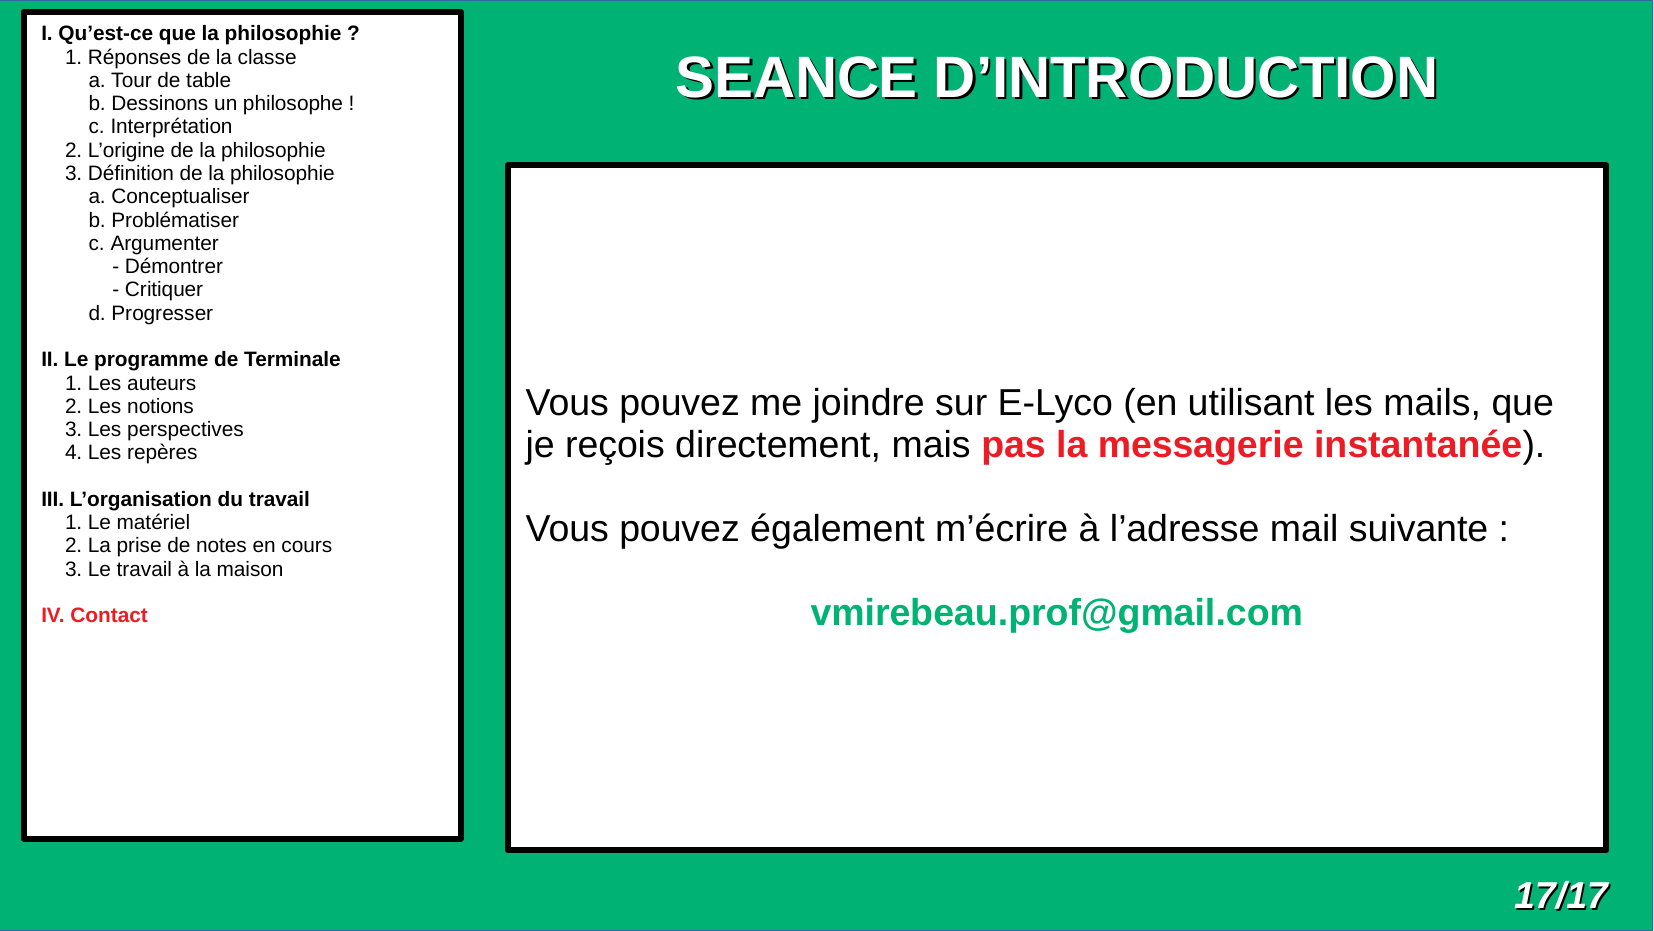

SEANCE D’INTRODUCTION
I. Qu’est-ce que la philosophie ?
	1. Réponses de la classe
		a. Tour de table
		b. Dessinons un philosophe !
		c. Interprétation
	2. L’origine de la philosophie
	3. Définition de la philosophie
		a. Conceptualiser
		b. Problématiser
		c. Argumenter
			- Démontrer
			- Critiquer
		d. Progresser
II. Le programme de Terminale
	1. Les auteurs
	2. Les notions
	3. Les perspectives
	4. Les repères
III. L’organisation du travail
	1. Le matériel
	2. La prise de notes en cours
	3. Le travail à la maison
IV. Contact
Vous pouvez me joindre sur E-Lyco (en utilisant les mails, que je reçois directement, mais pas la messagerie instantanée).
Vous pouvez également m’écrire à l’adresse mail suivante :
vmirebeau.prof@gmail.com